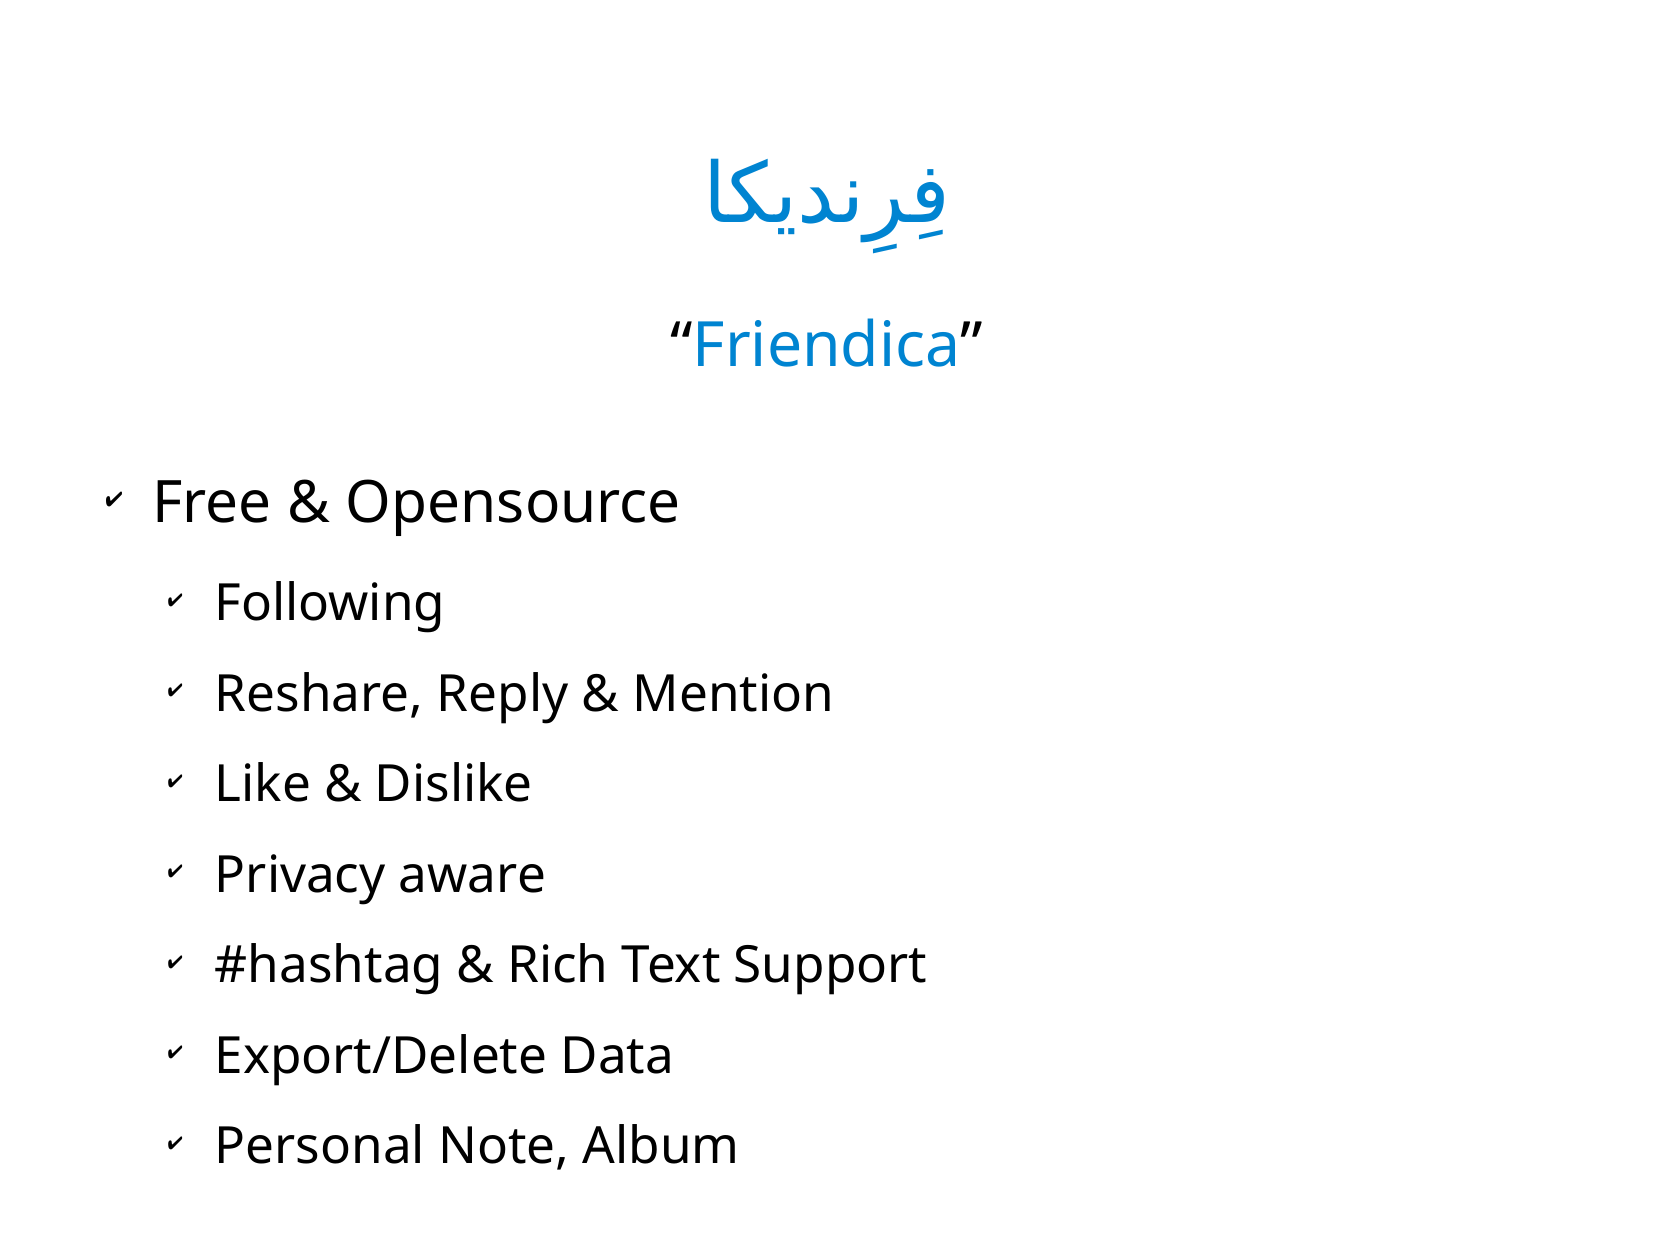

# فِرِندیکا
“Friendica”
Free & Opensource
Following
Reshare, Reply & Mention
Like & Dislike
Privacy aware
#hashtag & Rich Text Support
Export/Delete Data
Personal Note, Album